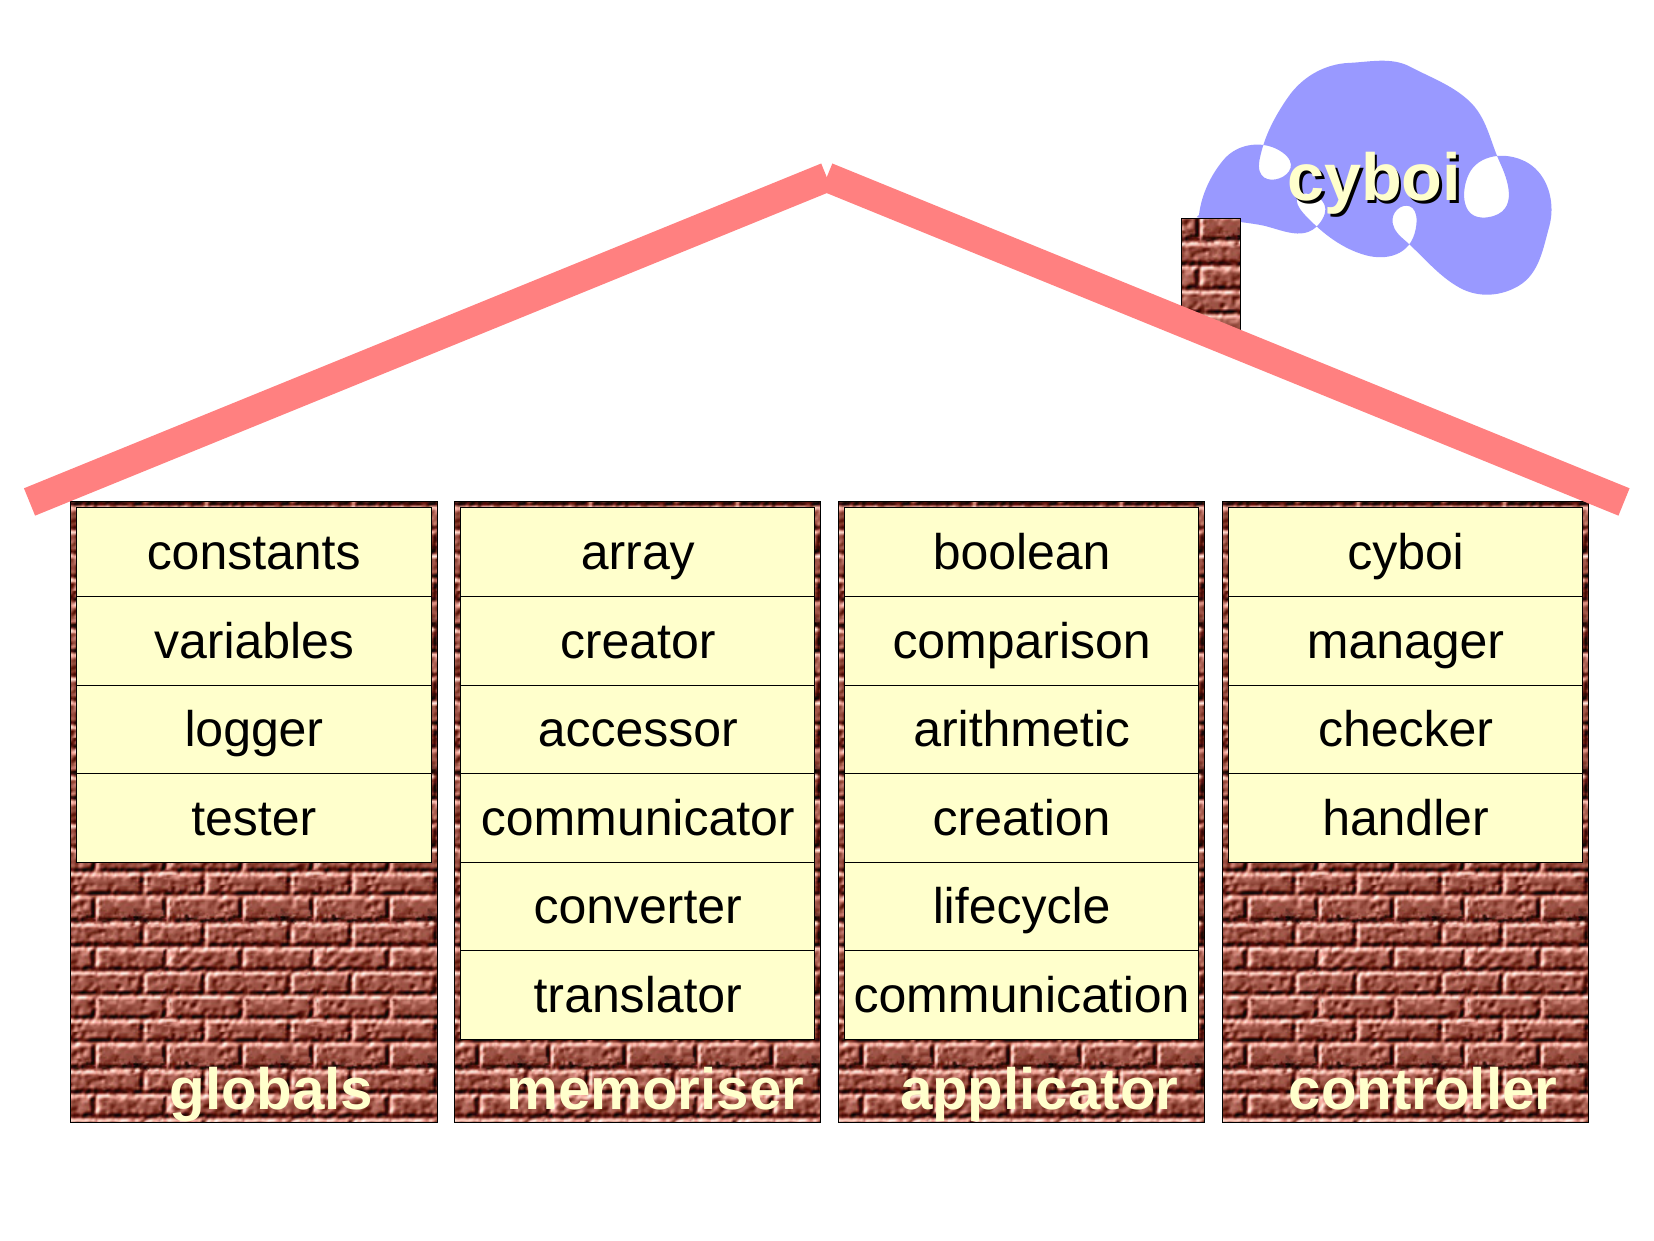

cyboi
globals
memoriser
applicator
controller
constants
variables
logger
tester
array
creator
accessor
communicator
converter
translator
boolean
comparison
arithmetic
creation
lifecycle
communication
cyboi
manager
checker
handler